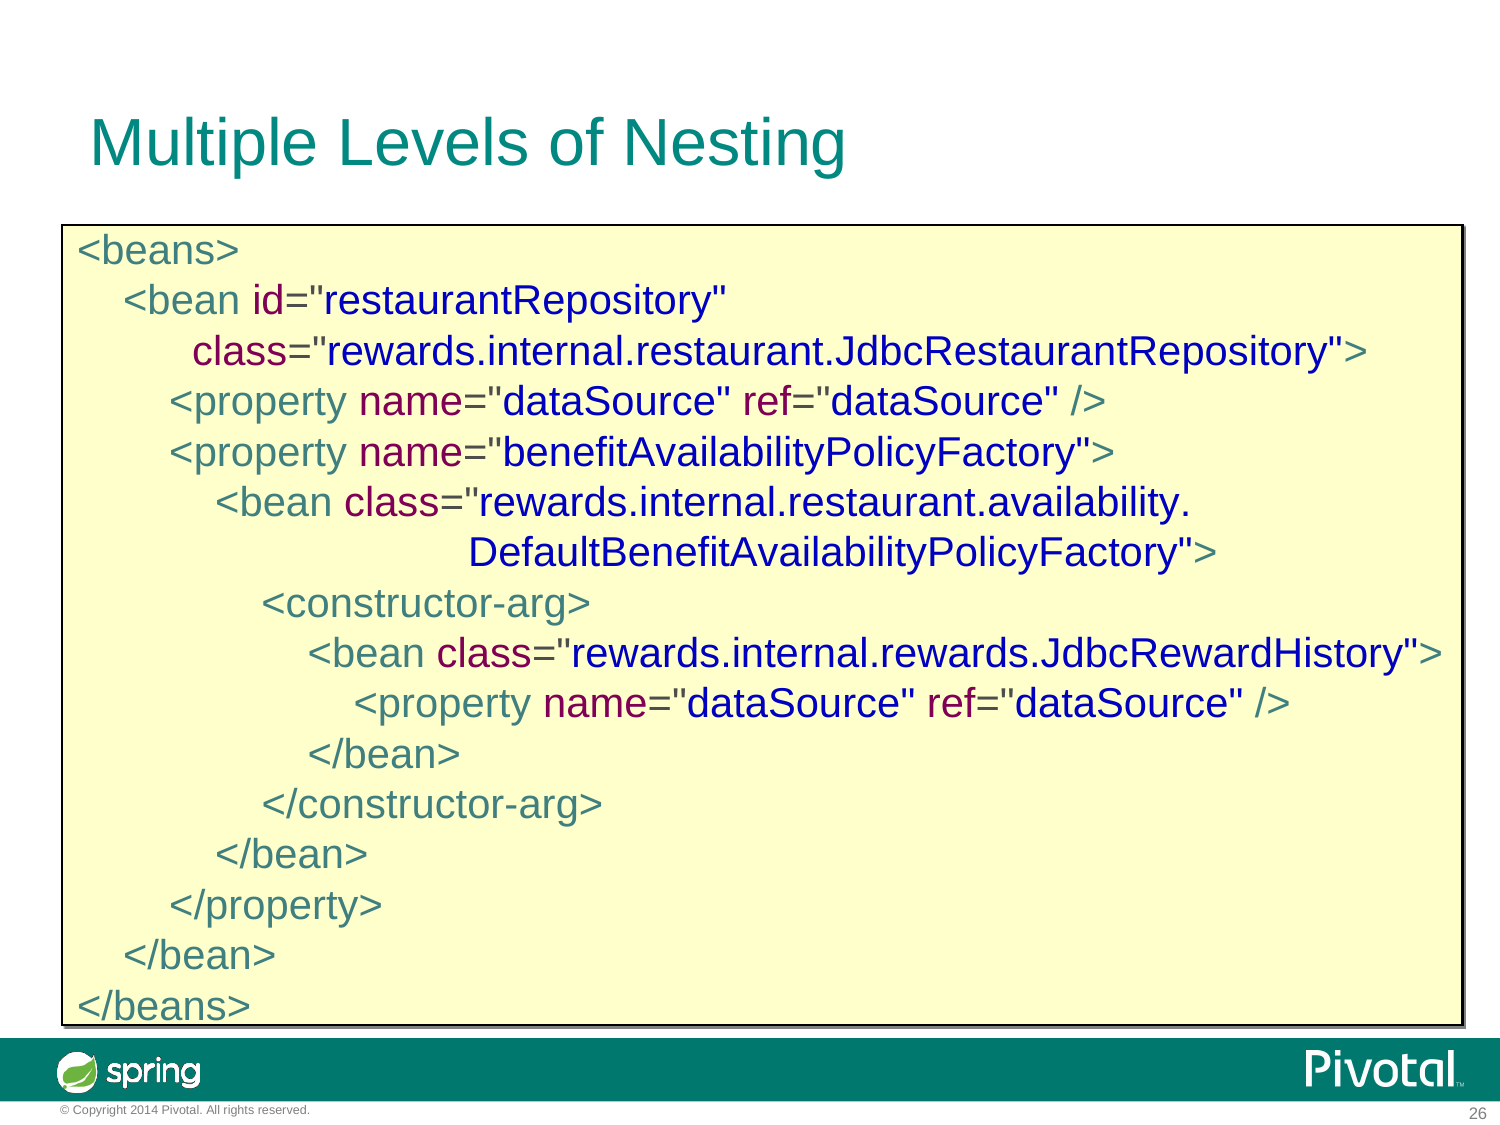

# Multiple Levels of Nesting
<beans>
 <bean id="restaurantRepository"
 class="rewards.internal.restaurant.JdbcRestaurantRepository">
 <property name="dataSource" ref="dataSource" />
 <property name="benefitAvailabilityPolicyFactory">
 <bean class="rewards.internal.restaurant.availability.
 DefaultBenefitAvailabilityPolicyFactory">
 <constructor-arg>
		 <bean class="rewards.internal.rewards.JdbcRewardHistory">
		 <property name="dataSource" ref="dataSource" />
		 </bean>
		 </constructor-arg>
 </bean>
 </property>
 </bean>
</beans>